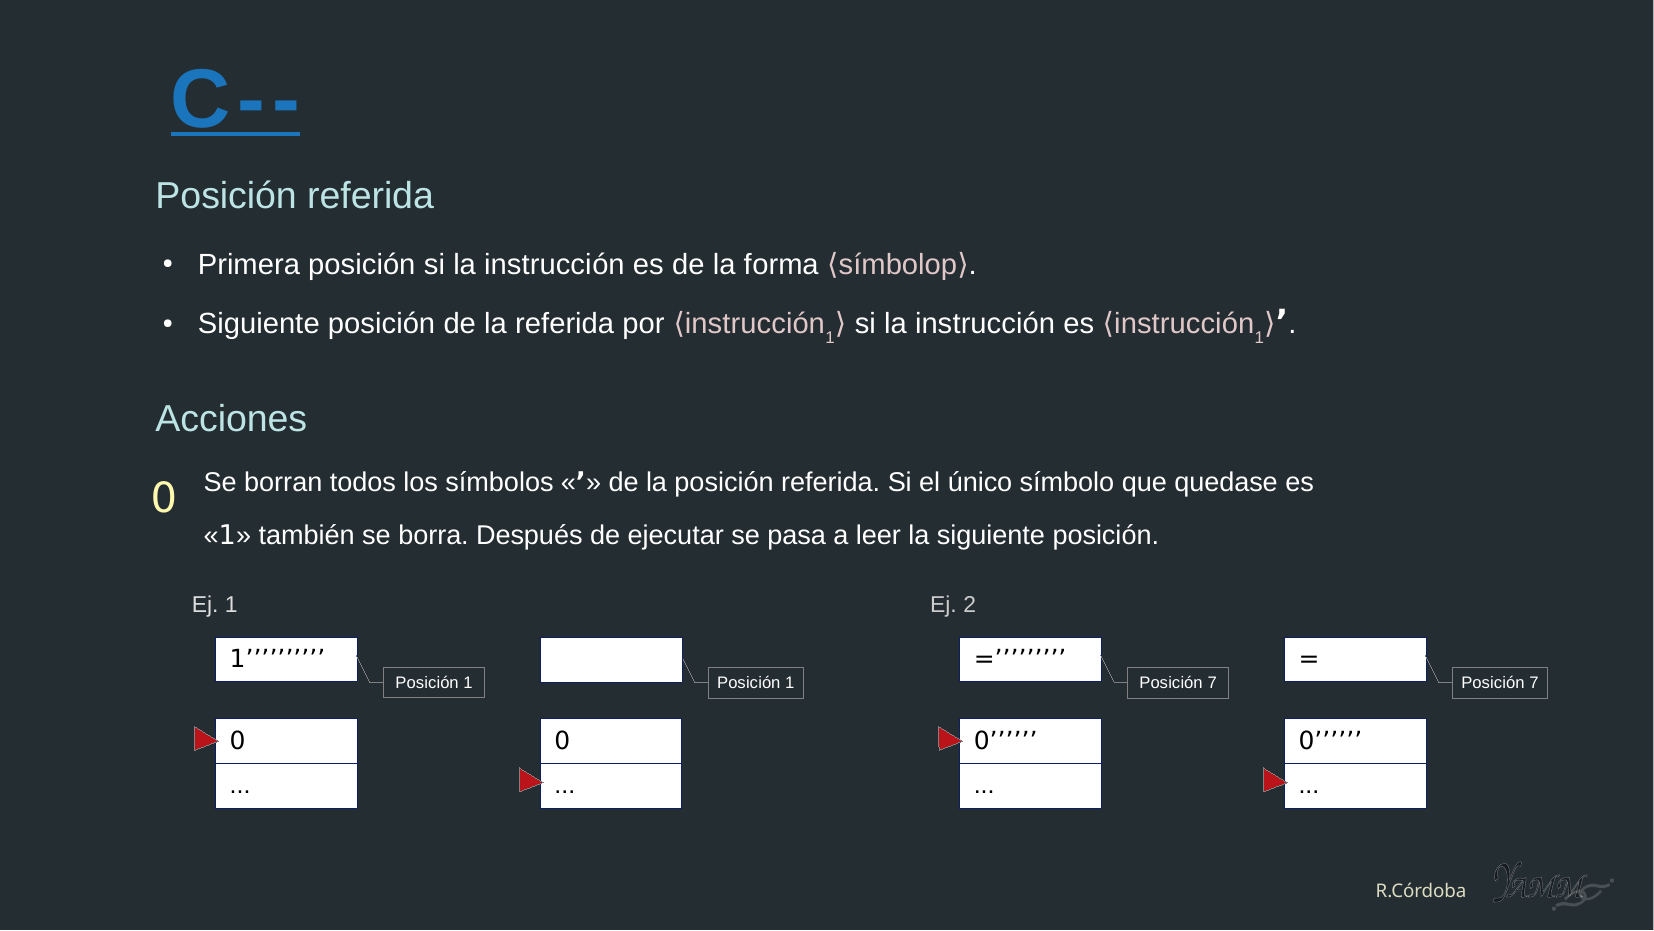

C--
Posición referida
Primera posición si la instrucción es de la forma ⟨símbolop⟩.
Siguiente posición de la referida por ⟨instrucción1⟩ si la instrucción es ⟨instrucción1⟩’.
Acciones
Se borran todos los símbolos «’» de la posición referida. Si el único símbolo que quedase es «1» también se borra. Después de ejecutar se pasa a leer la siguiente posición.
0
Ej. 1
Ej. 2
| 1’’’’’’’’’’ |
| --- |
| =’’’’’’’’’ |
| --- |
| |
| --- |
| = |
| --- |
| 0 |
| --- |
| ... |
| 0 |
| --- |
| ... |
| 0’’’’’’ |
| --- |
| ... |
| 0’’’’’’ |
| --- |
| ... |
R. Córdoba